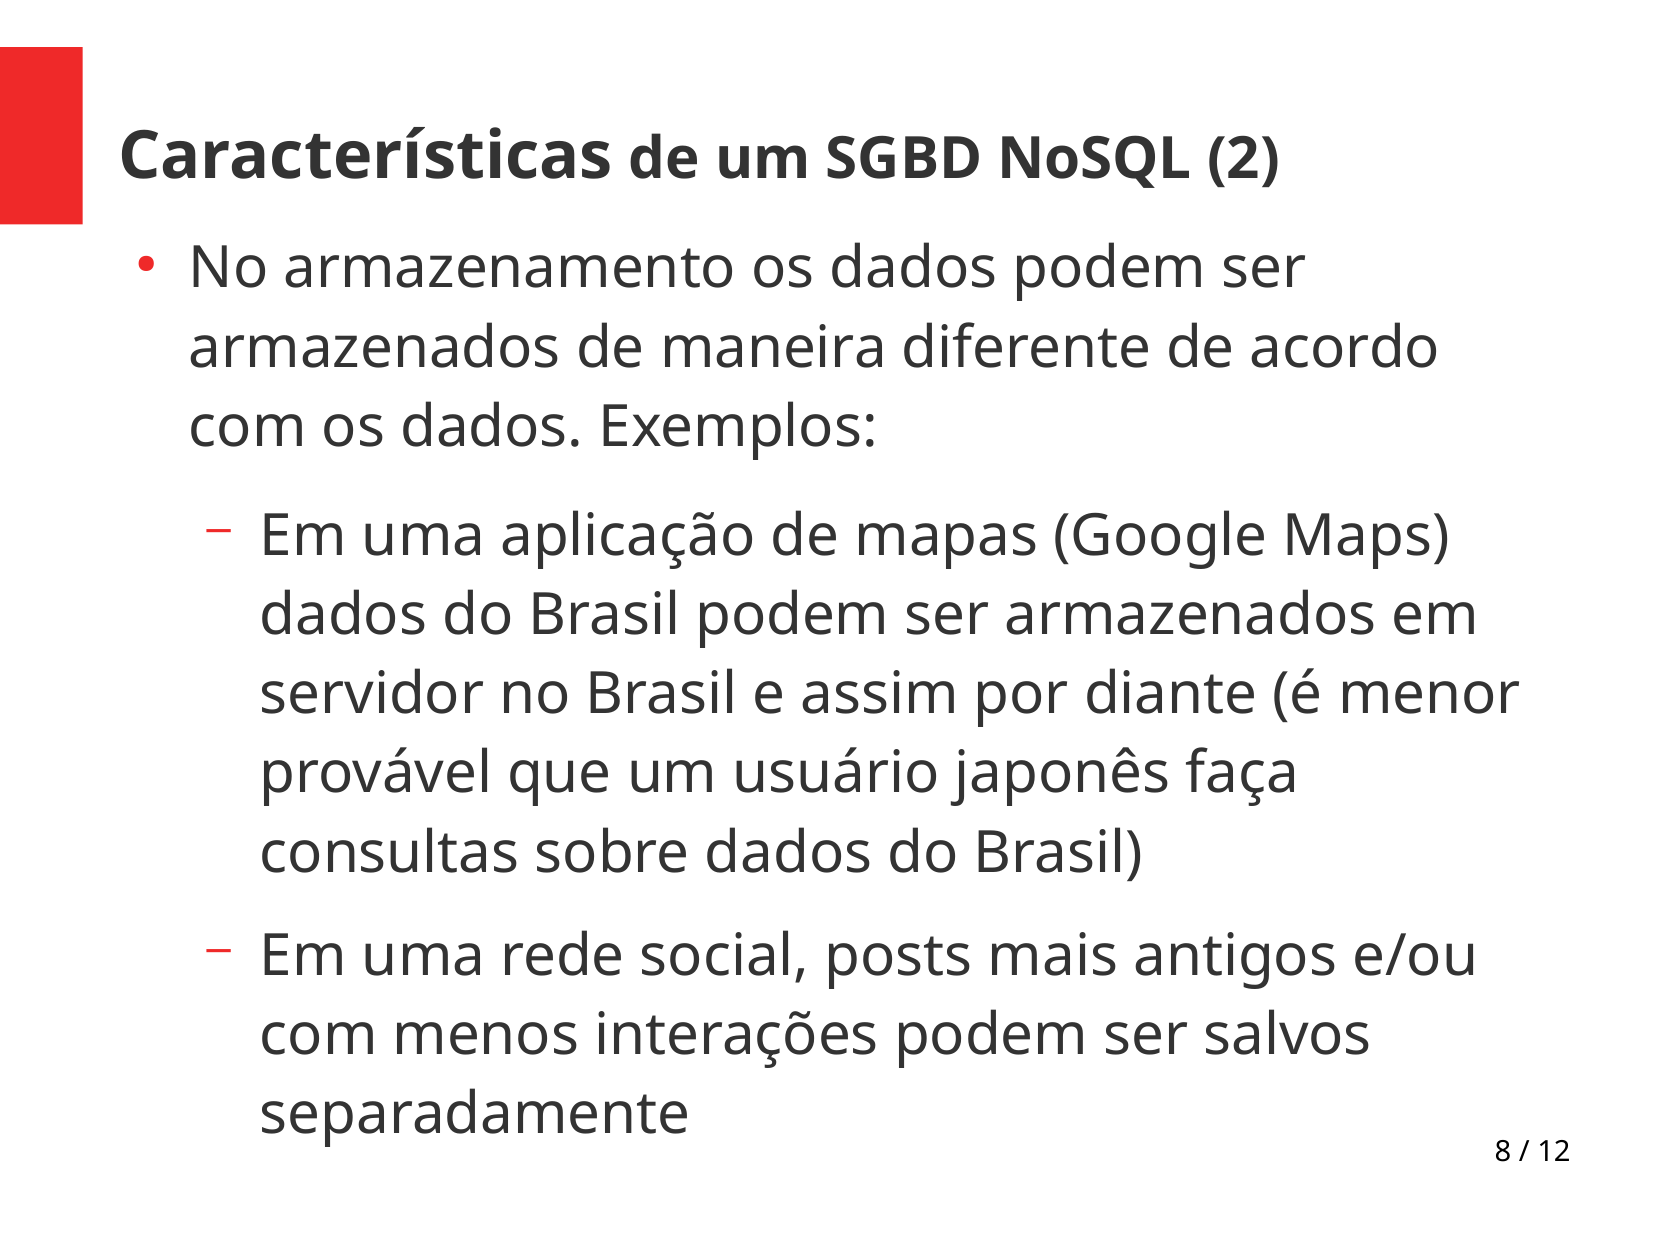

# Características de um SGBD NoSQL (2)
No armazenamento os dados podem ser armazenados de maneira diferente de acordo com os dados. Exemplos:
Em uma aplicação de mapas (Google Maps) dados do Brasil podem ser armazenados em servidor no Brasil e assim por diante (é menor provável que um usuário japonês faça consultas sobre dados do Brasil)
Em uma rede social, posts mais antigos e/ou com menos interações podem ser salvos separadamente
8